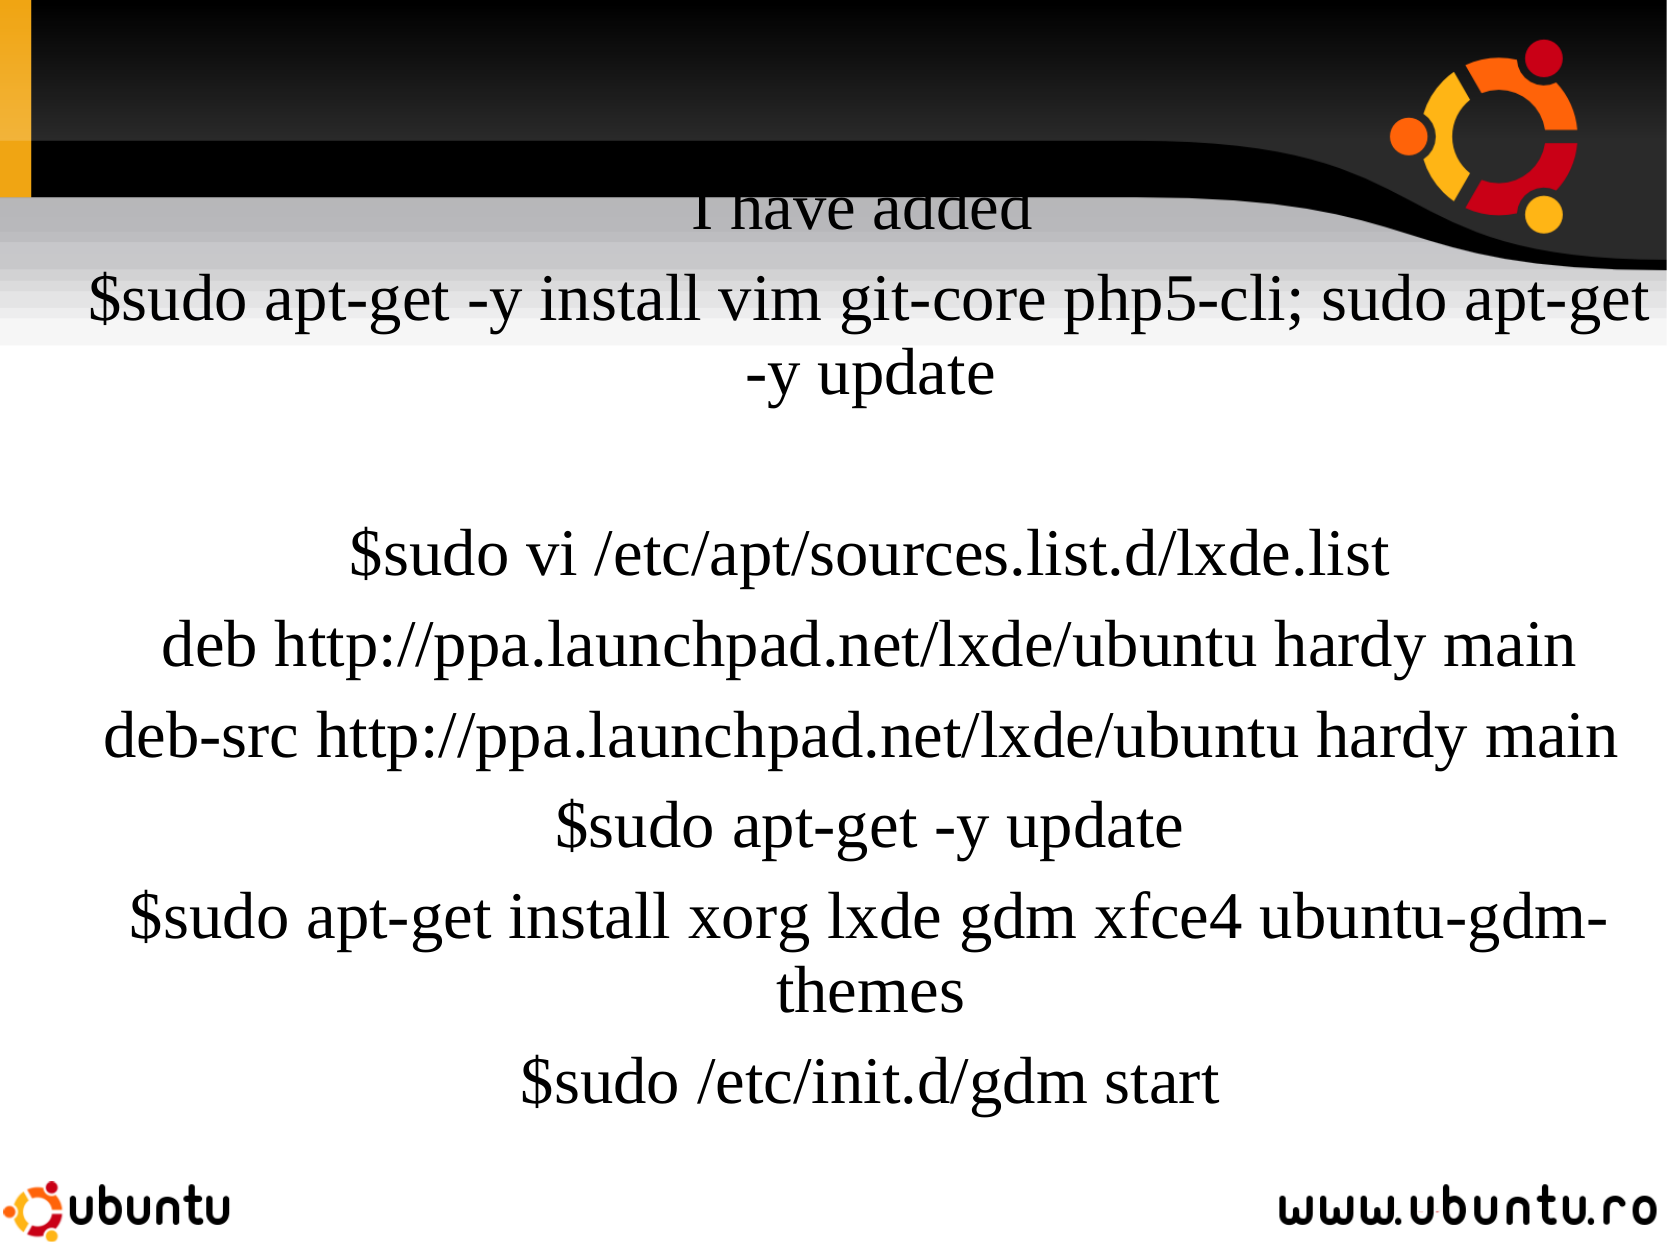

# I have added
$sudo apt-get -y install vim git-core php5-cli; sudo apt-get -y update
$sudo vi /etc/apt/sources.list.d/lxde.list
deb http://ppa.launchpad.net/lxde/ubuntu hardy main
deb-src http://ppa.launchpad.net/lxde/ubuntu hardy main
$sudo apt-get -y update
$sudo apt-get install xorg lxde gdm xfce4 ubuntu-gdm-themes
$sudo /etc/init.d/gdm start